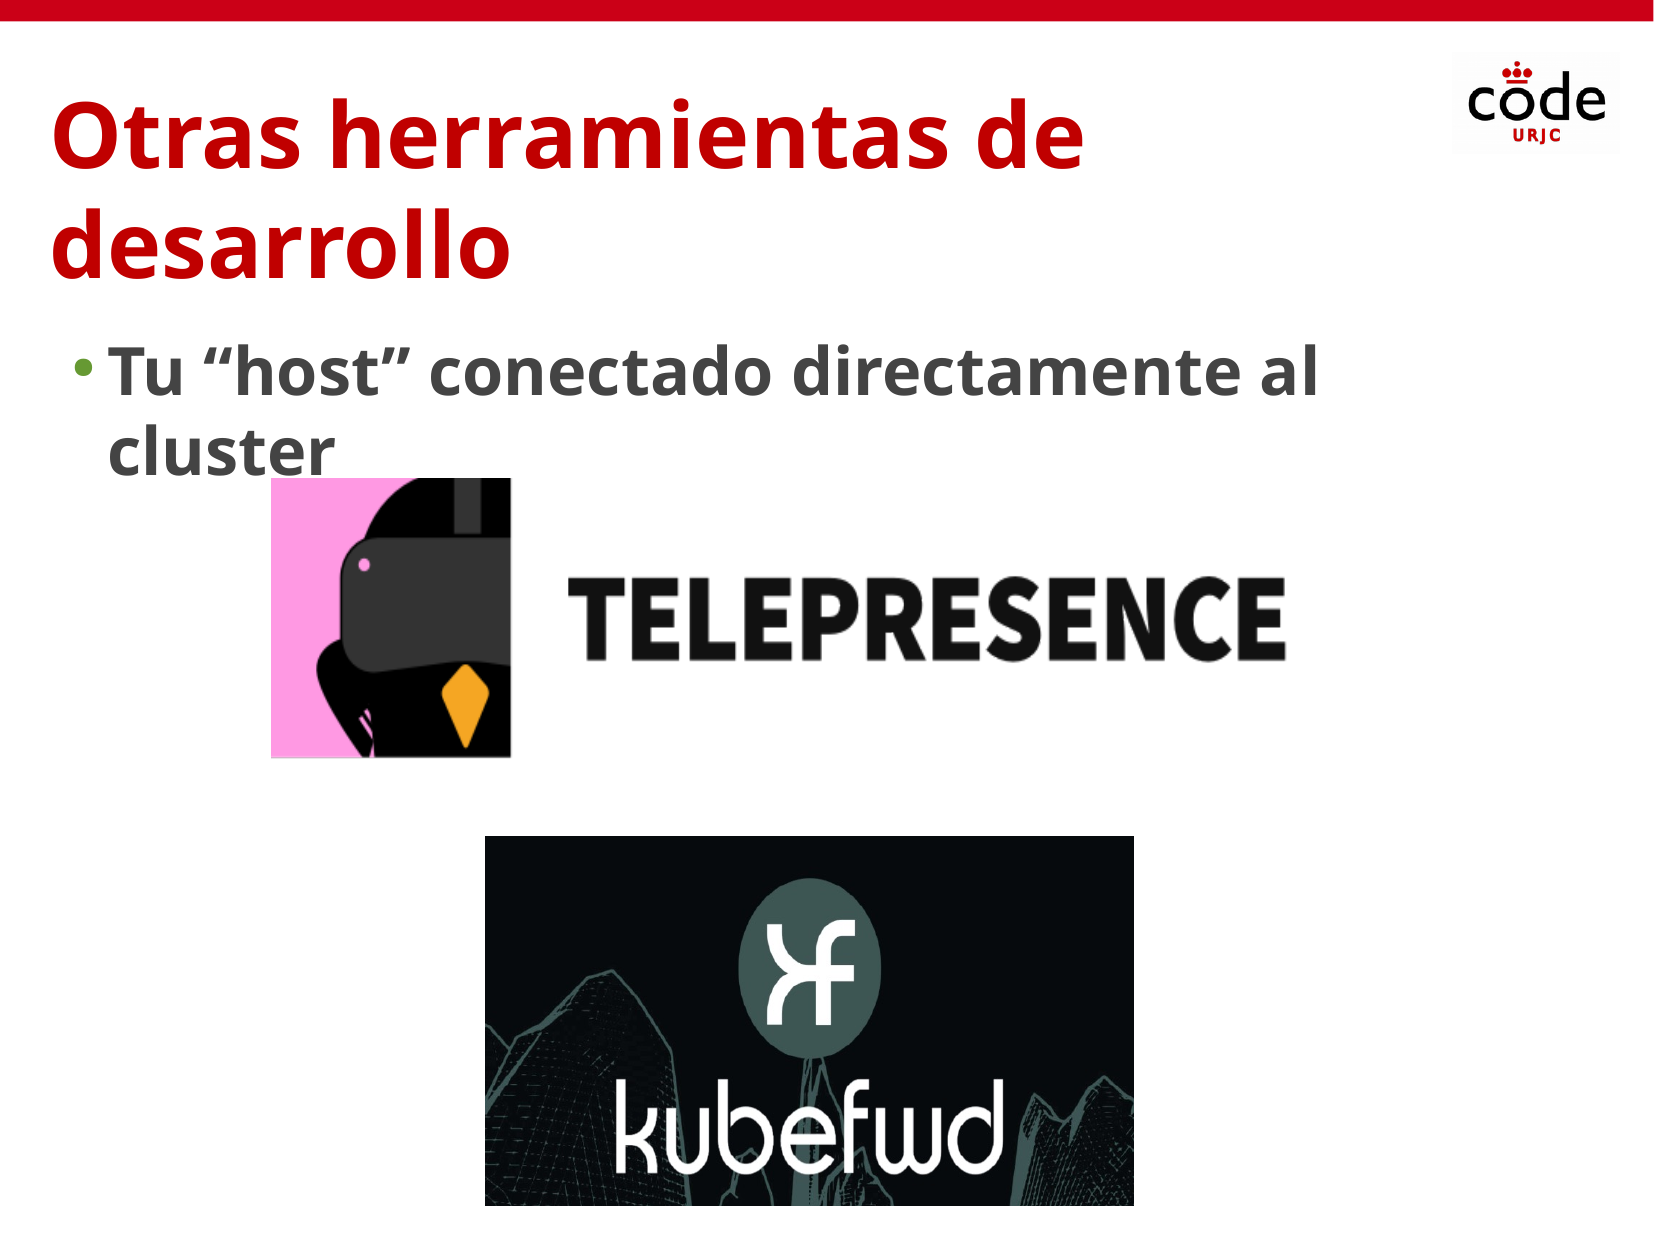

# Otras herramientas de desarrollo
Tu “host” conectado directamente al cluster